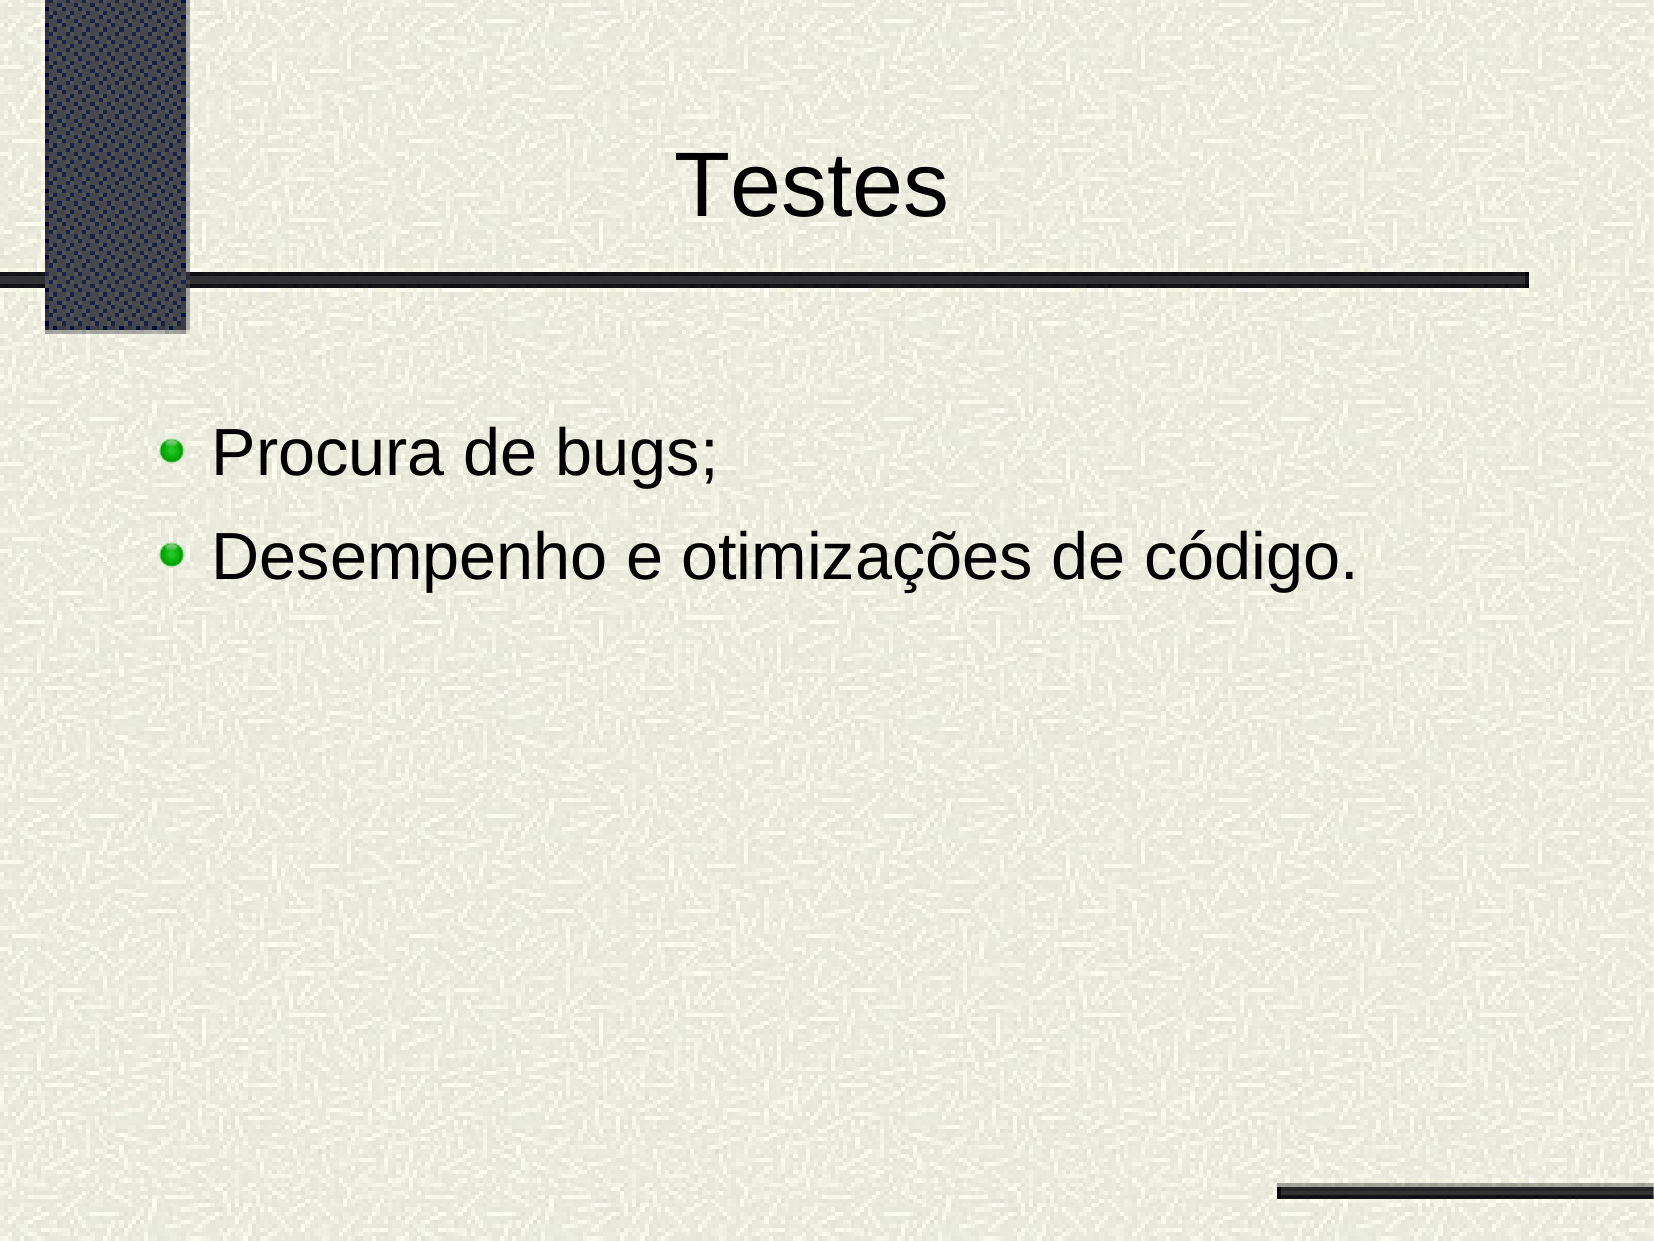

Testes
Procura de bugs;
Desempenho e otimizações de código.